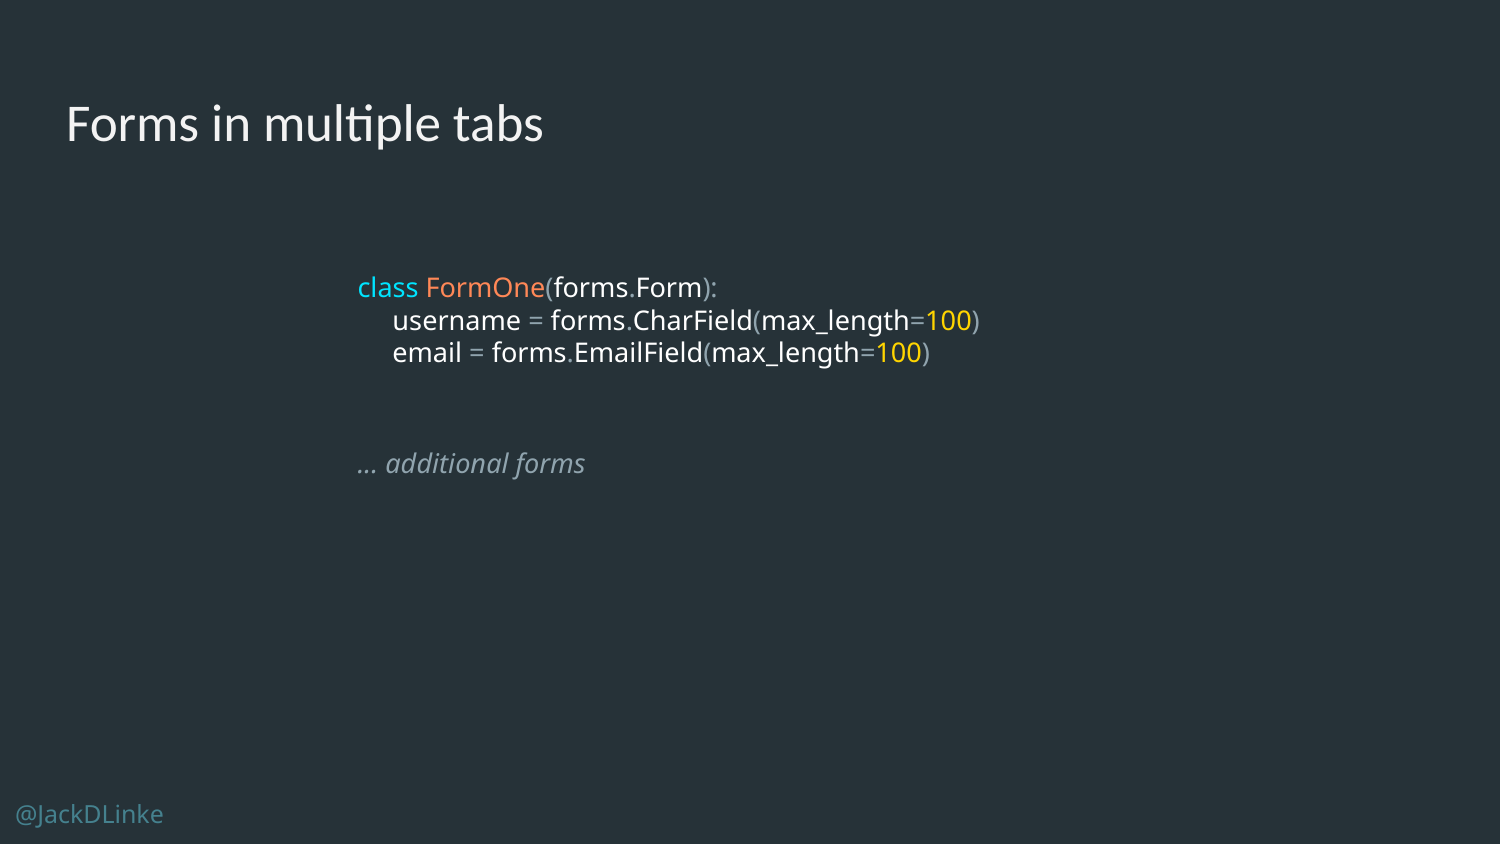

# Forms in multiple tabs
class FormOne(forms.Form):
 username = forms.CharField(max_length=100)
 email = forms.EmailField(max_length=100)
... additional forms